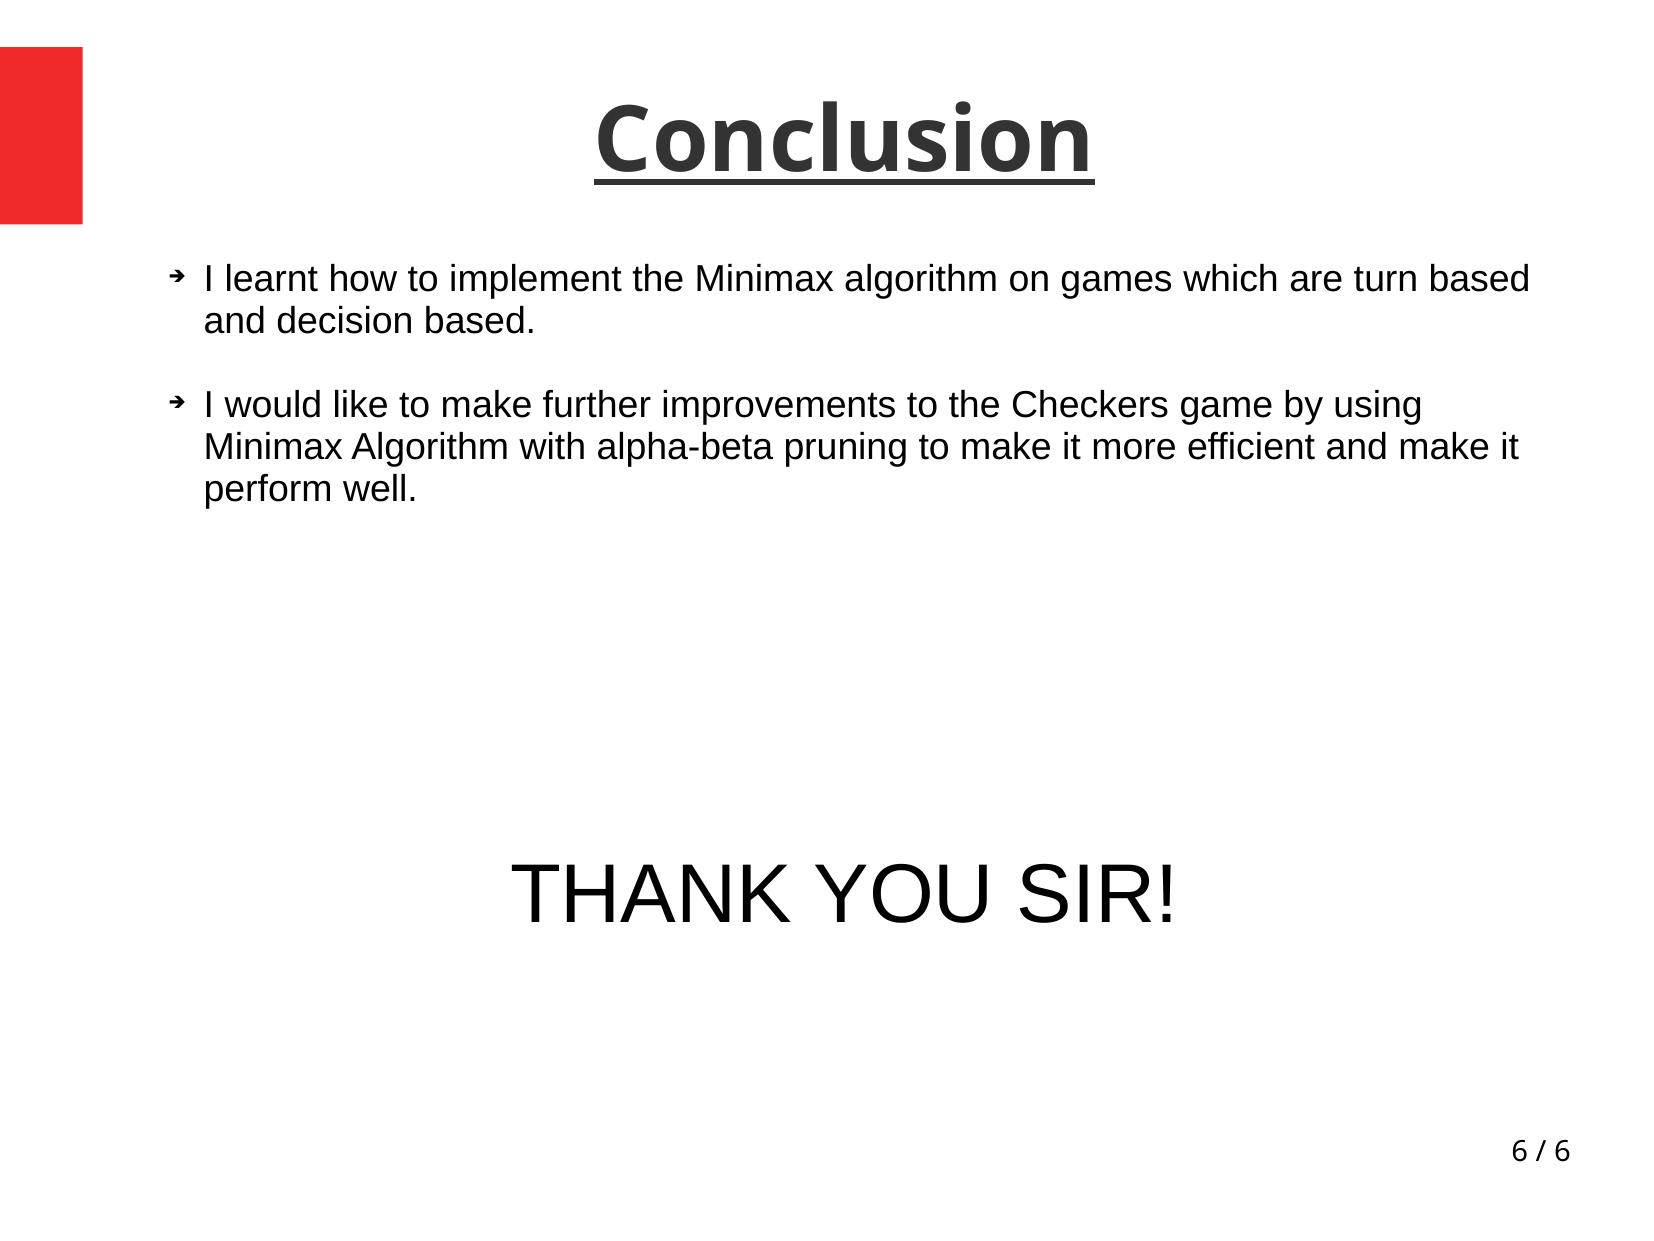

# Conclusion
I learnt how to implement the Minimax algorithm on games which are turn based and decision based.
I would like to make further improvements to the Checkers game by using Minimax Algorithm with alpha-beta pruning to make it more efficient and make it perform well.
THANK YOU SIR!
6